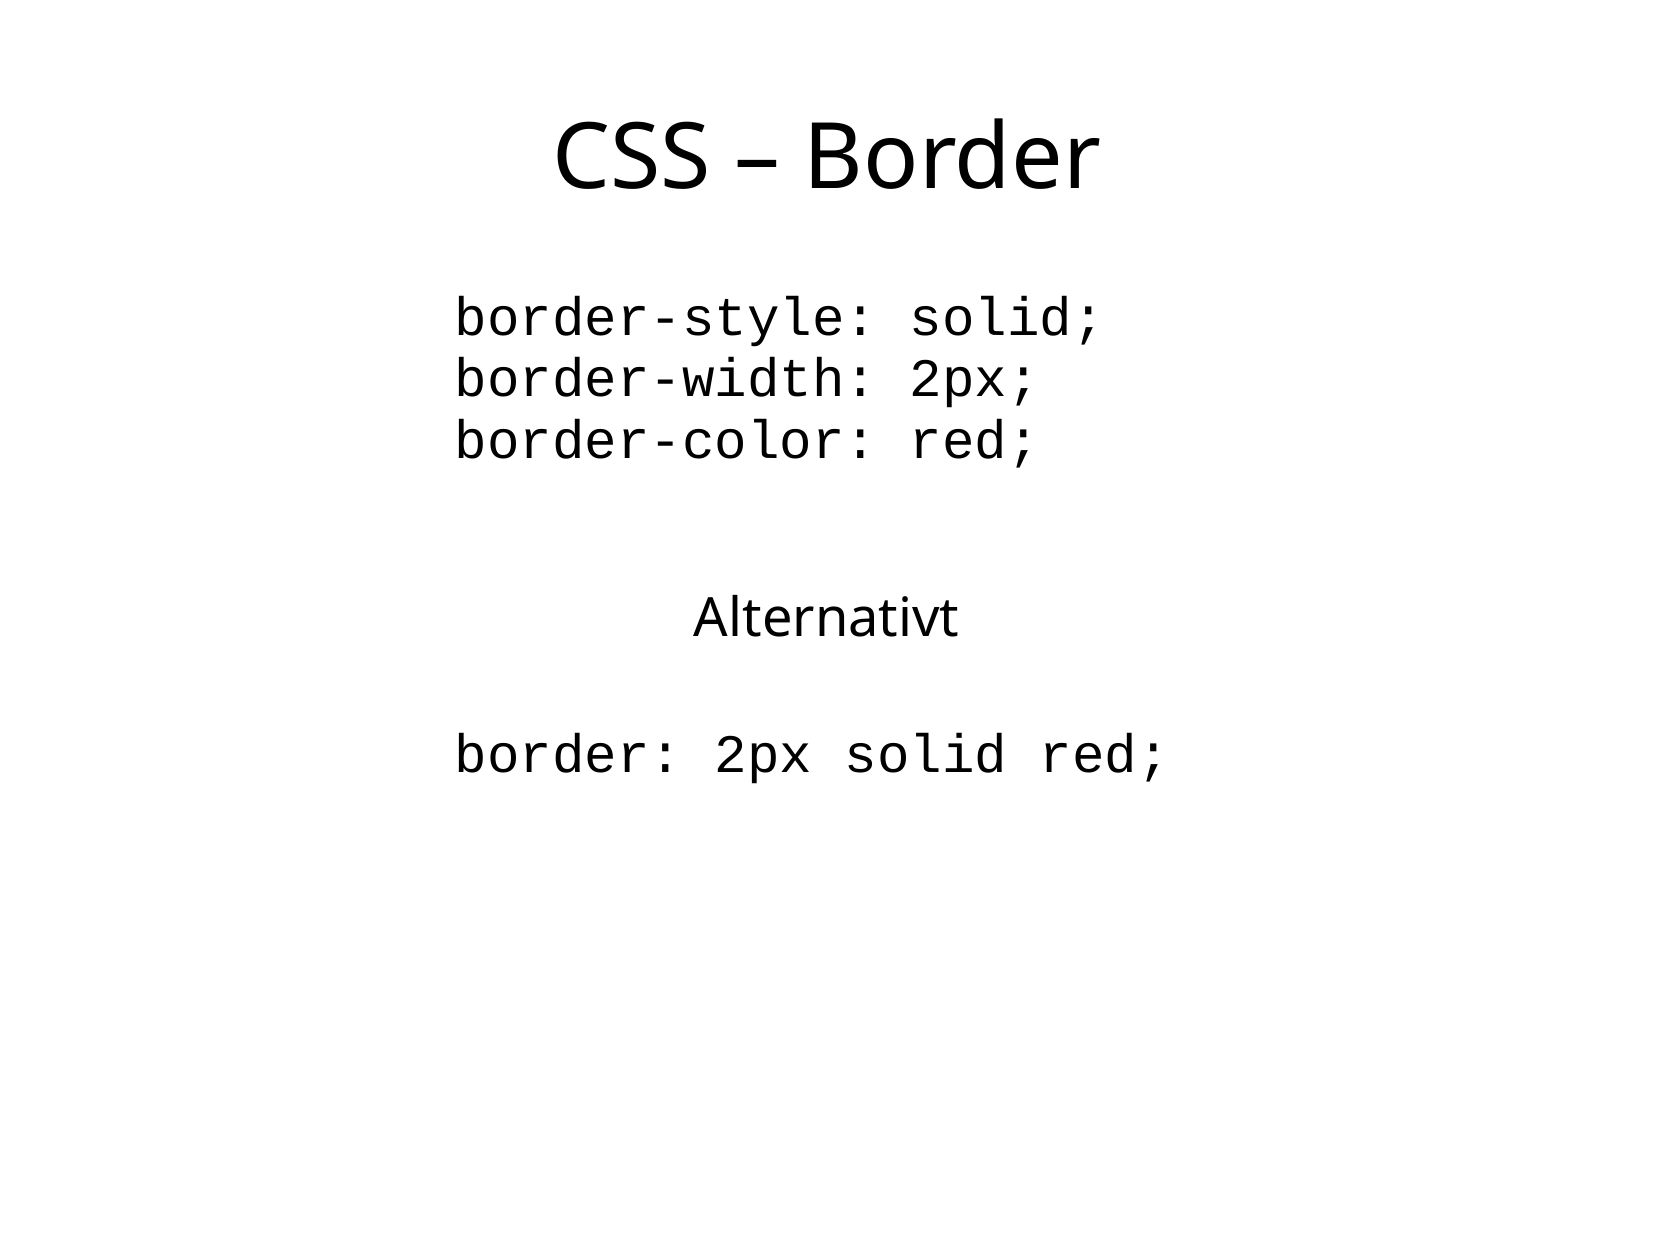

# CSS – Border
border-style: solid;
border-width: 2px;
border-color: red;
Alternativt
border: 2px solid red;